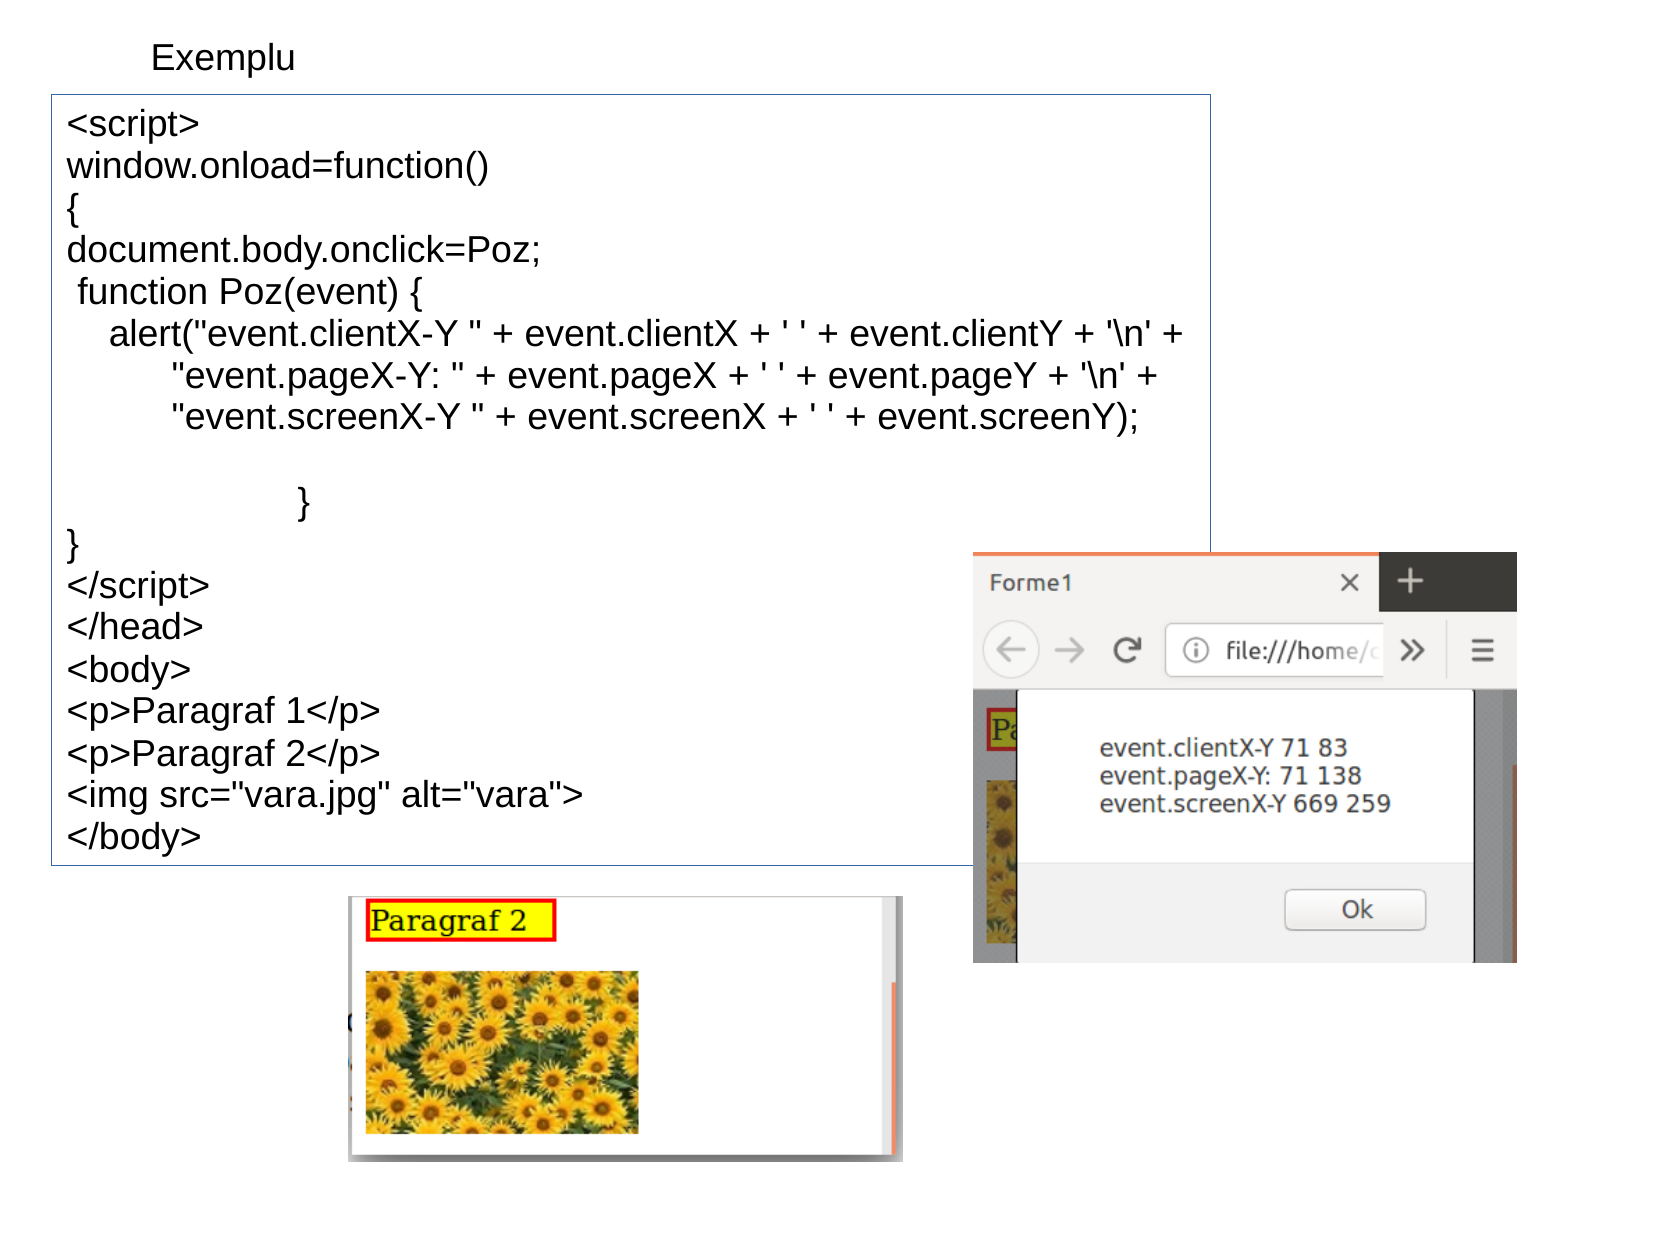

Exemplu
<script>
window.onload=function()
{
document.body.onclick=Poz;
 function Poz(event) {
 alert("event.clientX-Y " + event.clientX + ' ' + event.clientY + '\n' +
 "event.pageX-Y: " + event.pageX + ' ' + event.pageY + '\n' +
 "event.screenX-Y " + event.screenX + ' ' + event.screenY);
 }
}
</script>
</head>
<body>
<p>Paragraf 1</p>
<p>Paragraf 2</p>
<img src="vara.jpg" alt="vara">
</body>